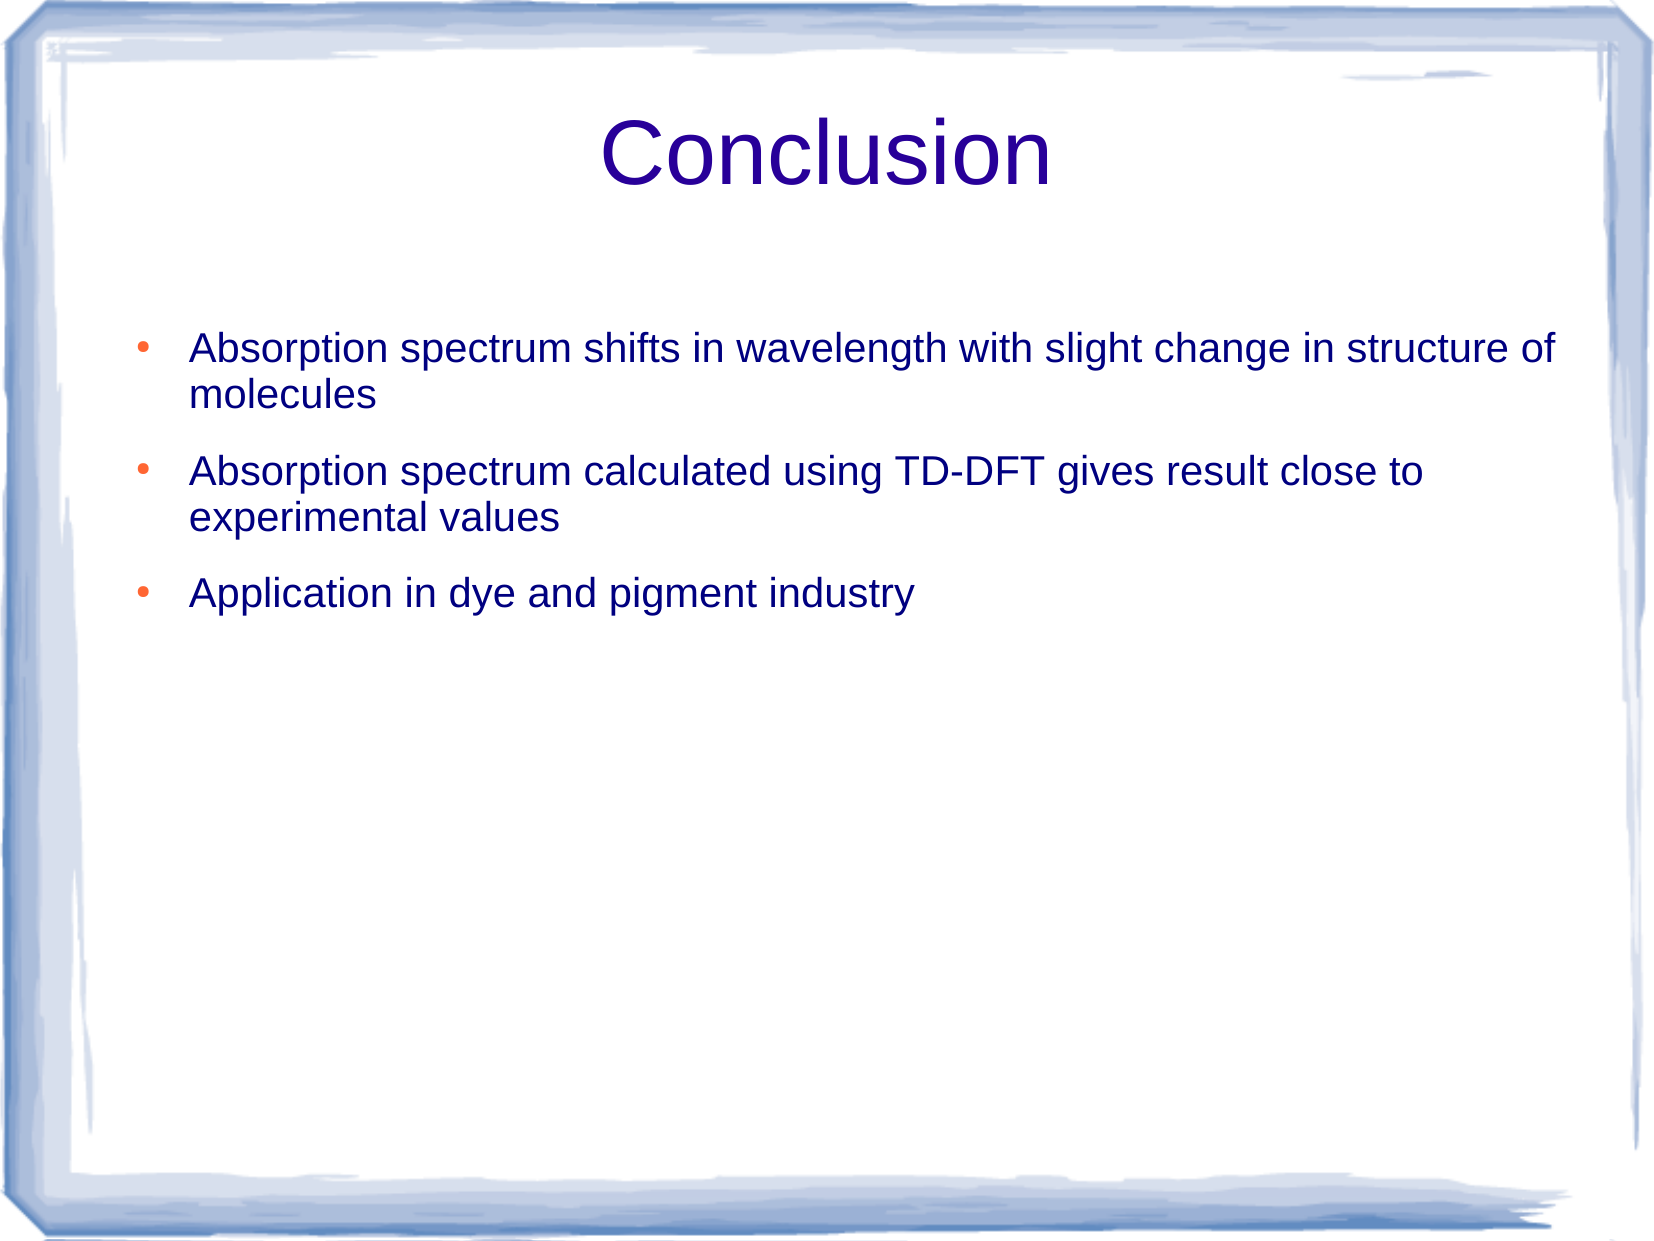

# Conclusion
Absorption spectrum shifts in wavelength with slight change in structure of molecules
Absorption spectrum calculated using TD-DFT gives result close to experimental values
Application in dye and pigment industry